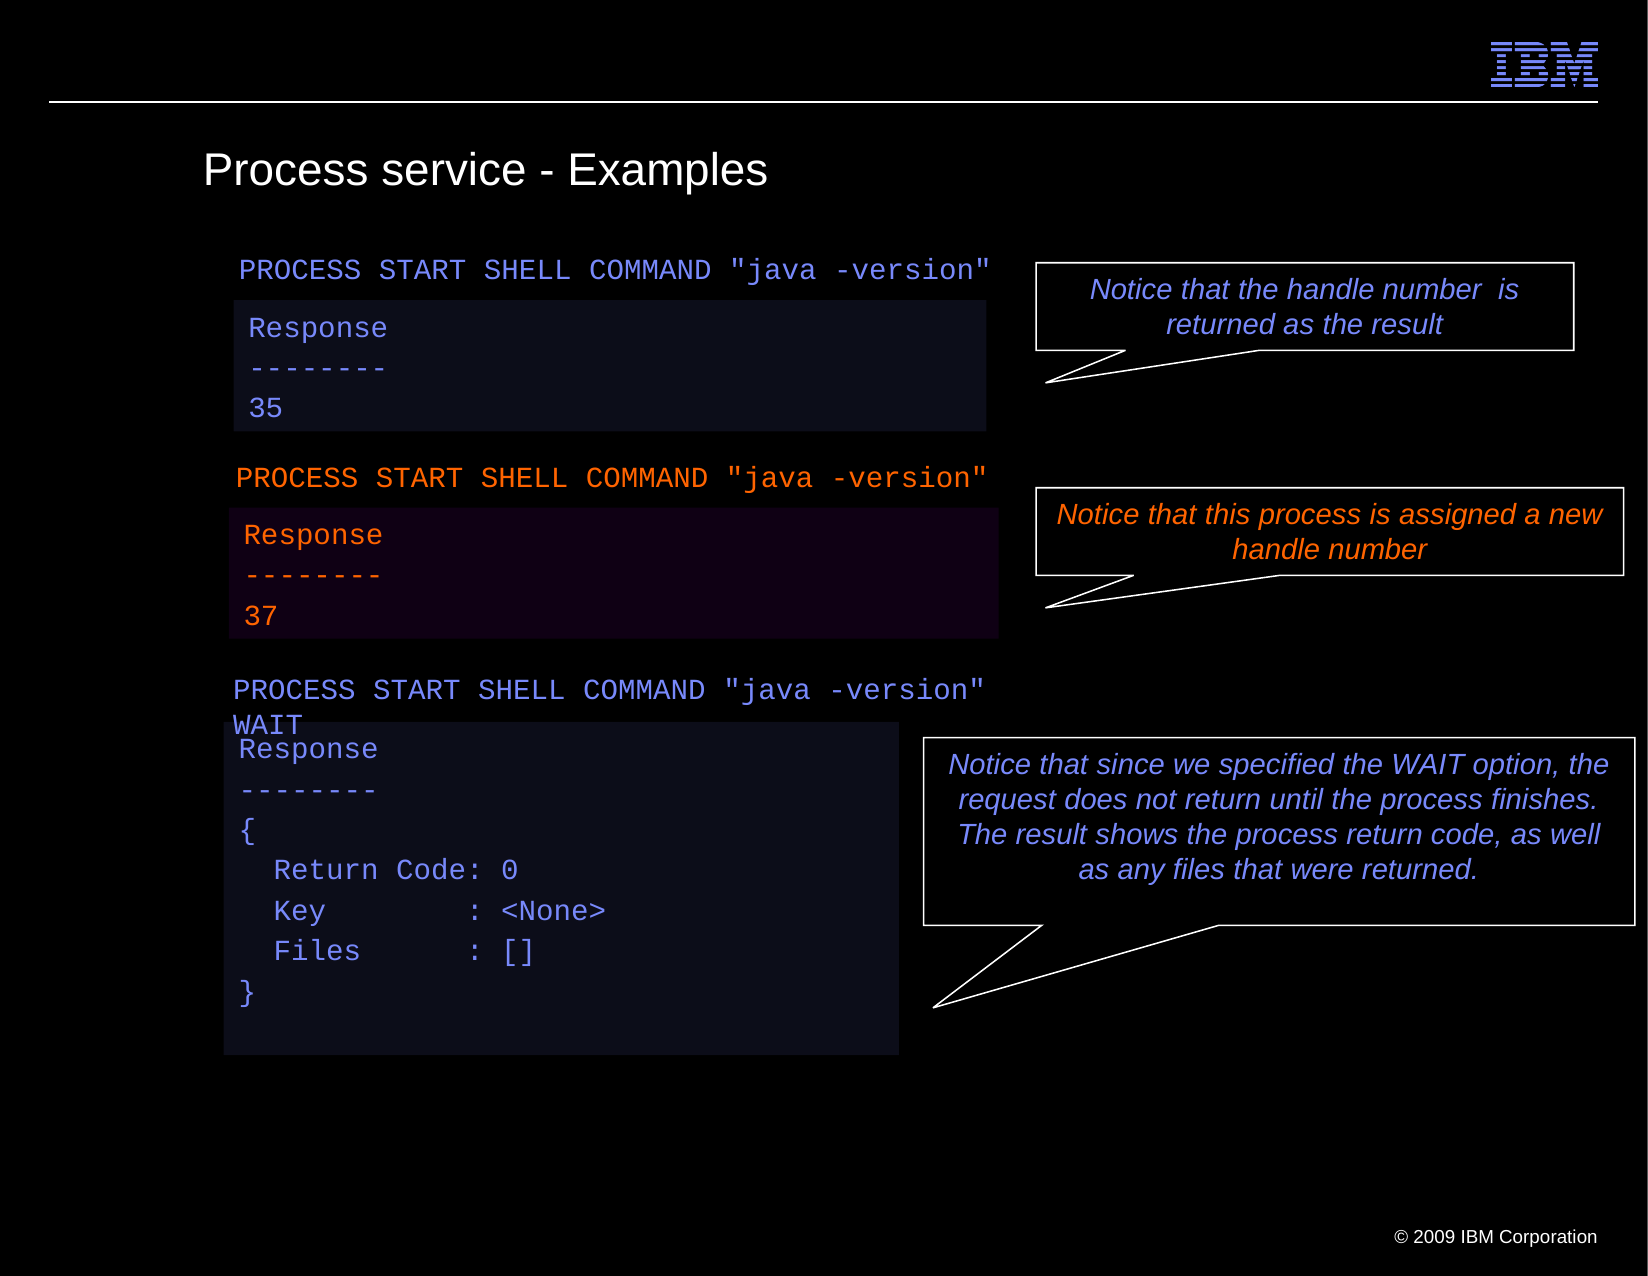

# Process service - Examples
PROCESS START SHELL COMMAND "java -version"
Notice that the handle number is returned as the result
Response
--------
35
PROCESS START SHELL COMMAND "java -version"
Notice that this process is assigned a new handle number
Response
--------
37
PROCESS START SHELL COMMAND "java -version" WAIT
Response
--------
{
 Return Code: 0
 Key : <None>
 Files : []
}
Notice that since we specified the WAIT option, the request does not return until the process finishes.
The result shows the process return code, as well as any files that were returned.